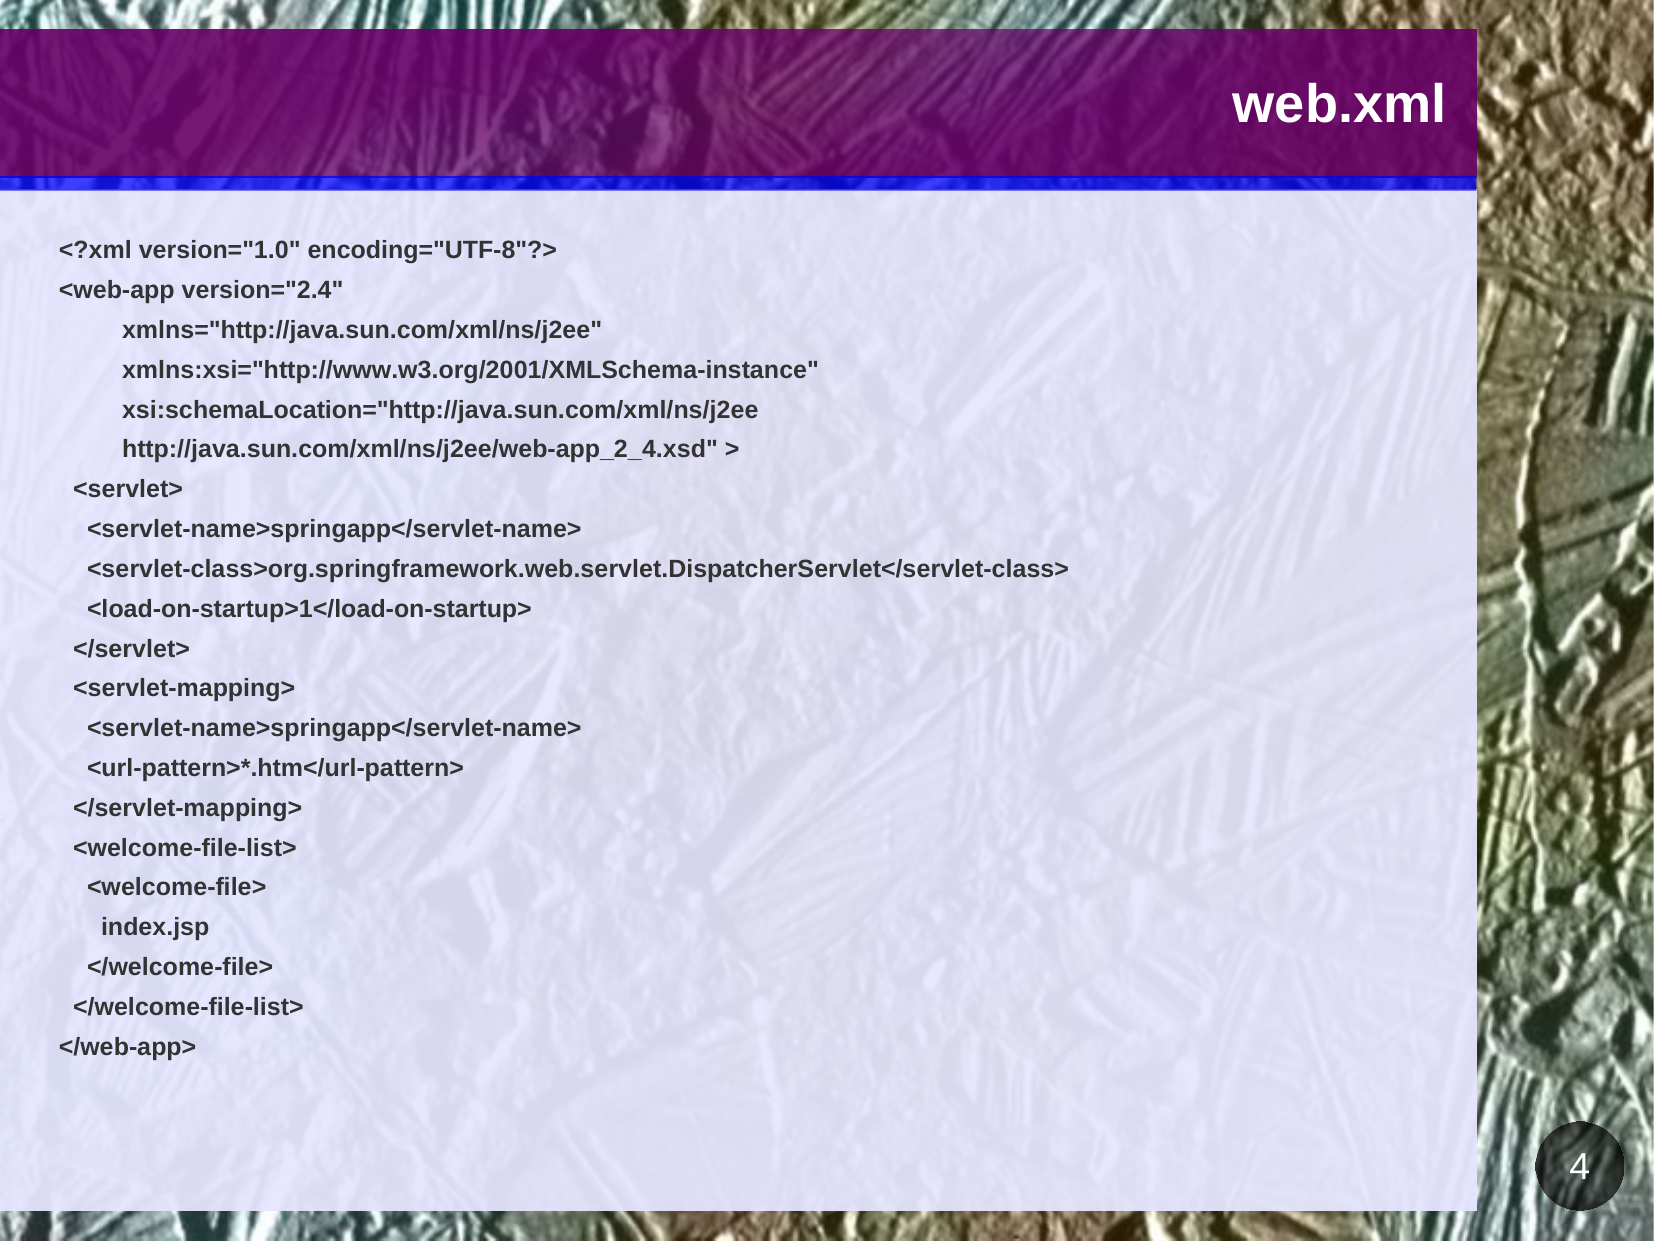

# web.xml
<?xml version="1.0" encoding="UTF-8"?>
<web-app version="2.4"
 xmlns="http://java.sun.com/xml/ns/j2ee"
 xmlns:xsi="http://www.w3.org/2001/XMLSchema-instance"
 xsi:schemaLocation="http://java.sun.com/xml/ns/j2ee
 http://java.sun.com/xml/ns/j2ee/web-app_2_4.xsd" >
 <servlet>
 <servlet-name>springapp</servlet-name>
 <servlet-class>org.springframework.web.servlet.DispatcherServlet</servlet-class>
 <load-on-startup>1</load-on-startup>
 </servlet>
 <servlet-mapping>
 <servlet-name>springapp</servlet-name>
 <url-pattern>*.htm</url-pattern>
 </servlet-mapping>
 <welcome-file-list>
 <welcome-file>
 index.jsp
 </welcome-file>
 </welcome-file-list>
</web-app>